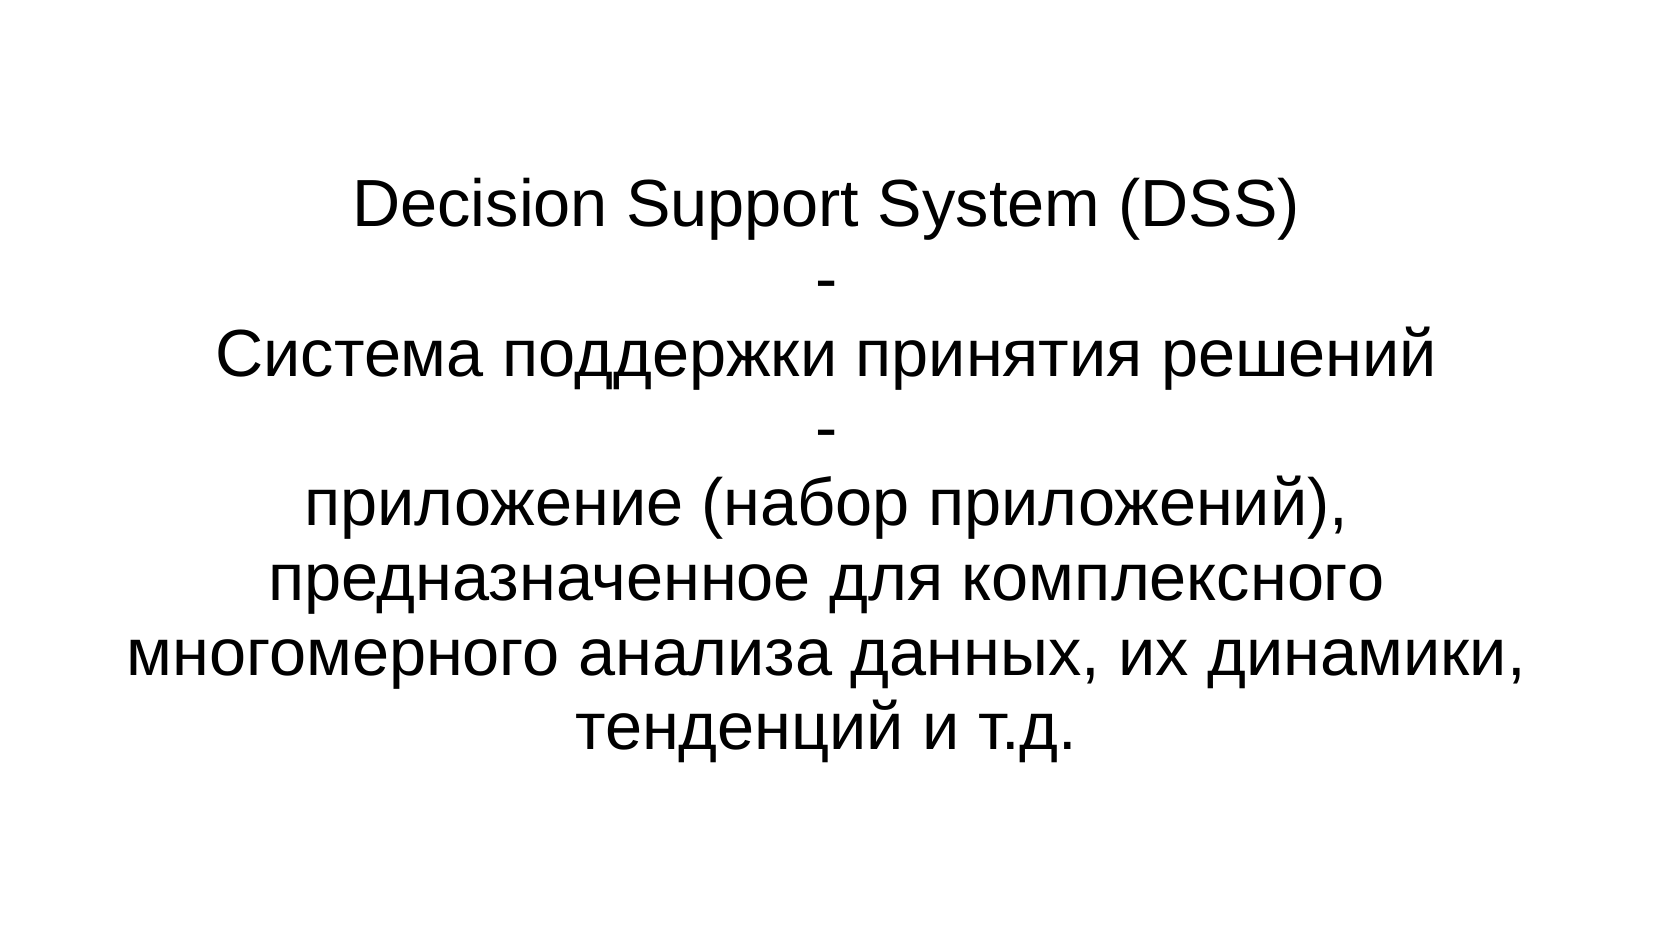

# Decision Support System (DSS)
-
Система поддержки принятия решений
-
приложение (набор приложений), предназначенное для комплексного многомерного анализа данных, их динамики, тенденций и т.д.